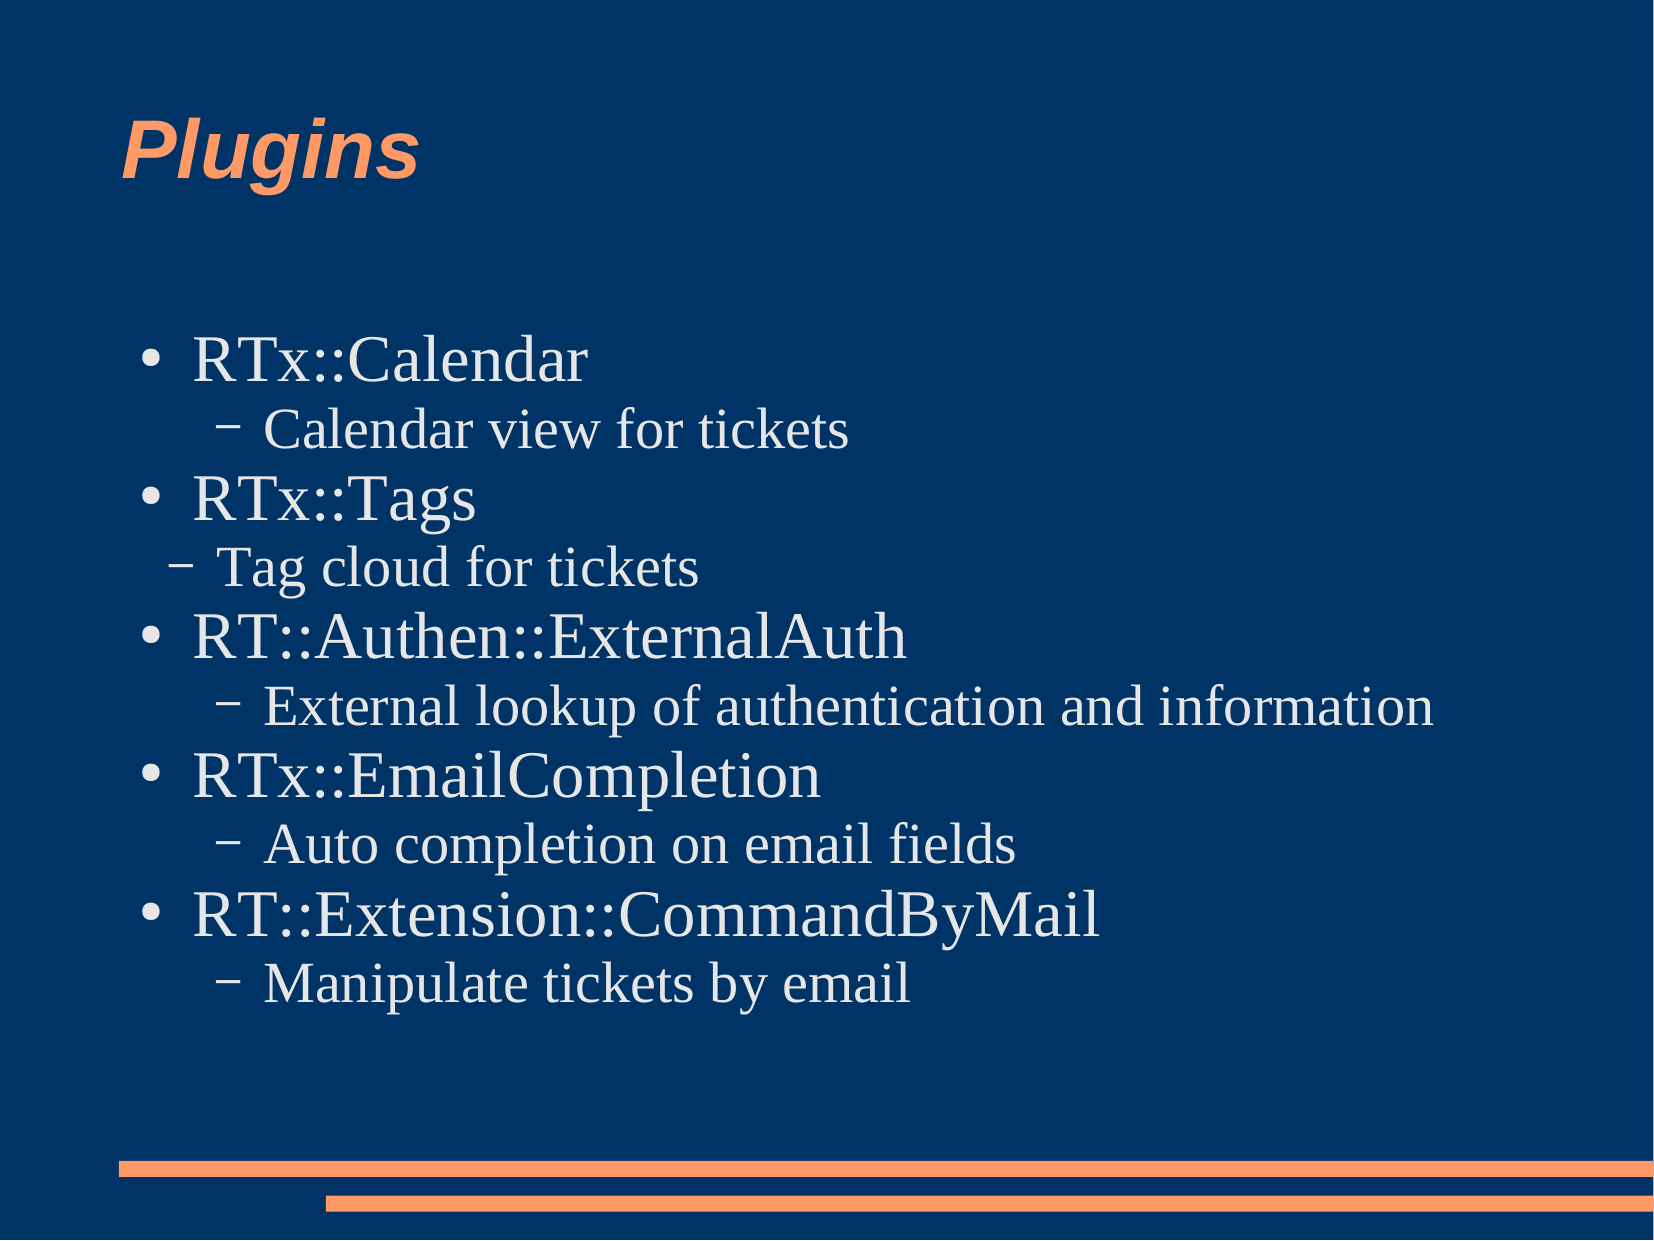

# Plugins
RTx::Calendar
Calendar view for tickets
RTx::Tags
Tag cloud for tickets
RT::Authen::ExternalAuth
External lookup of authentication and information
RTx::EmailCompletion
Auto completion on email fields
RT::Extension::CommandByMail
Manipulate tickets by email